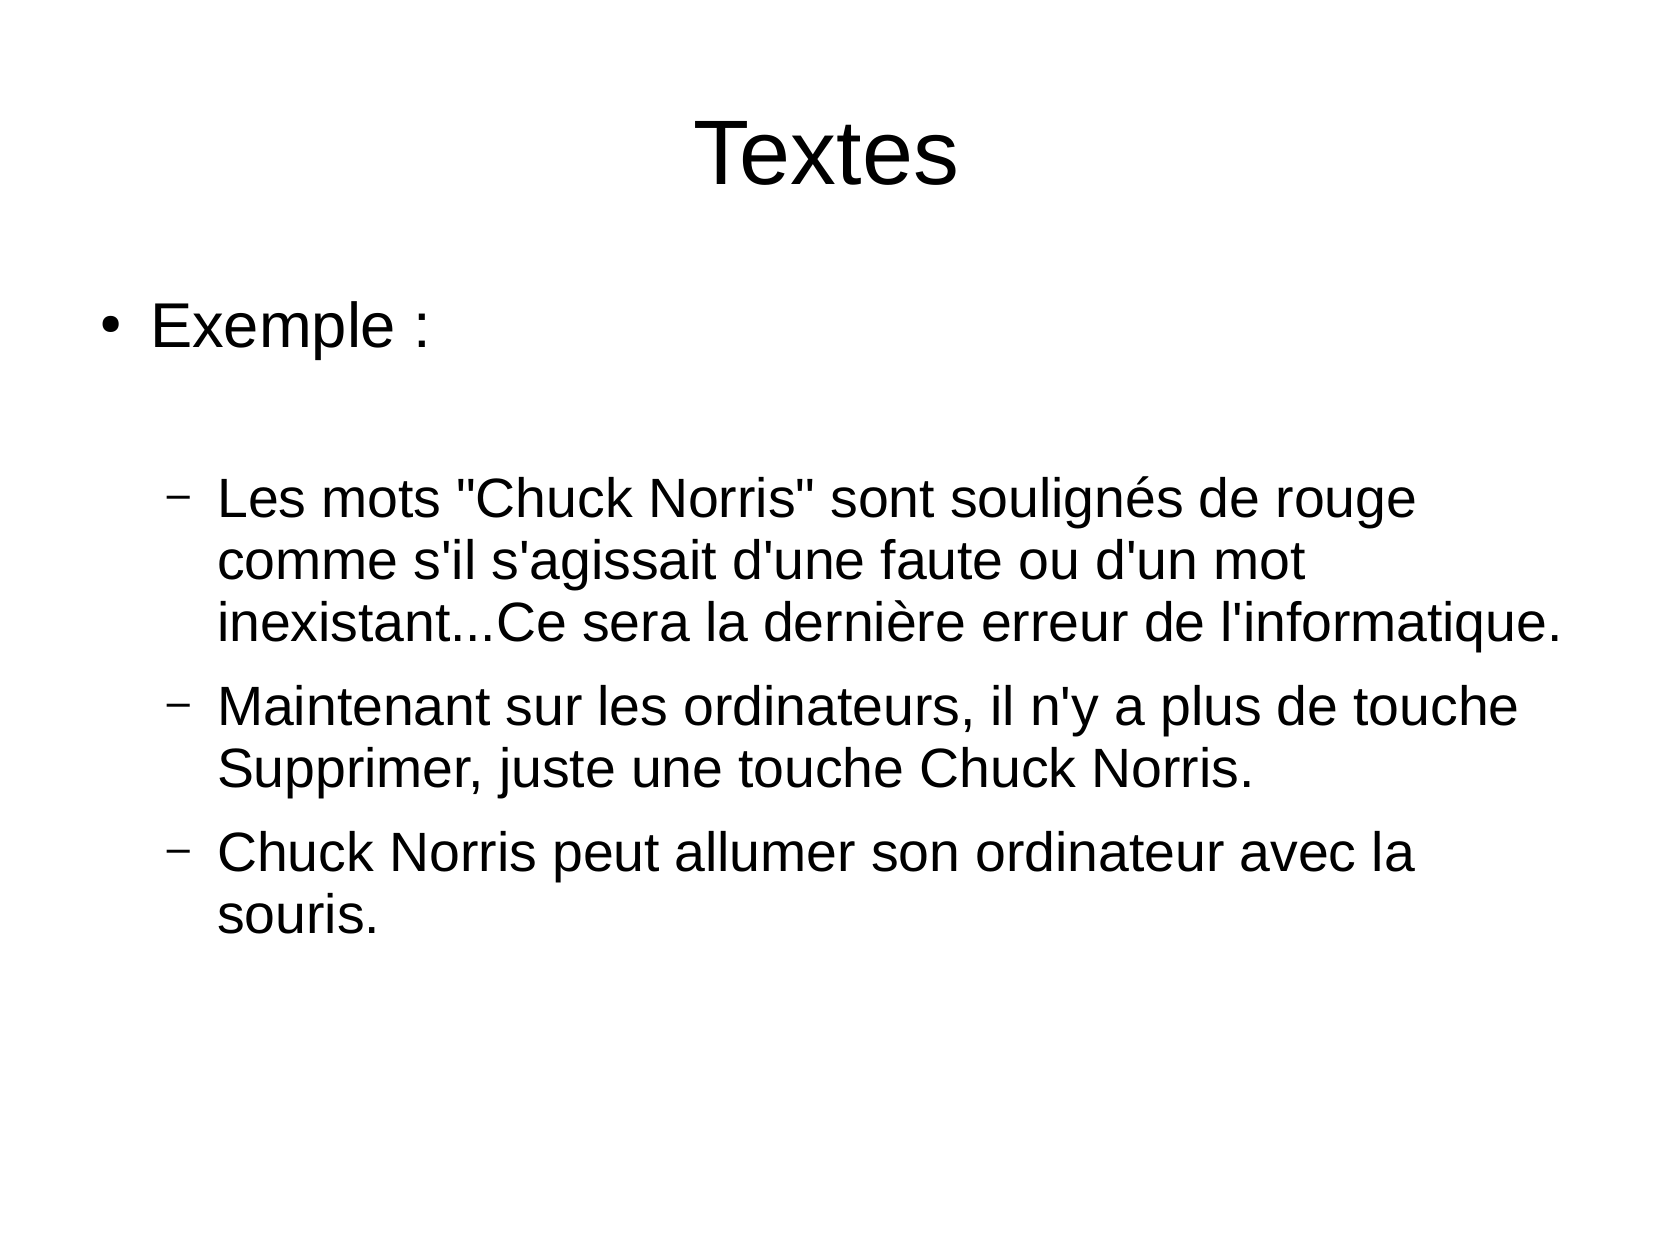

# Textes
Exemple :
Les mots "Chuck Norris" sont soulignés de rouge comme s'il s'agissait d'une faute ou d'un mot inexistant...Ce sera la dernière erreur de l'informatique.
Maintenant sur les ordinateurs, il n'y a plus de touche Supprimer, juste une touche Chuck Norris.
Chuck Norris peut allumer son ordinateur avec la souris.